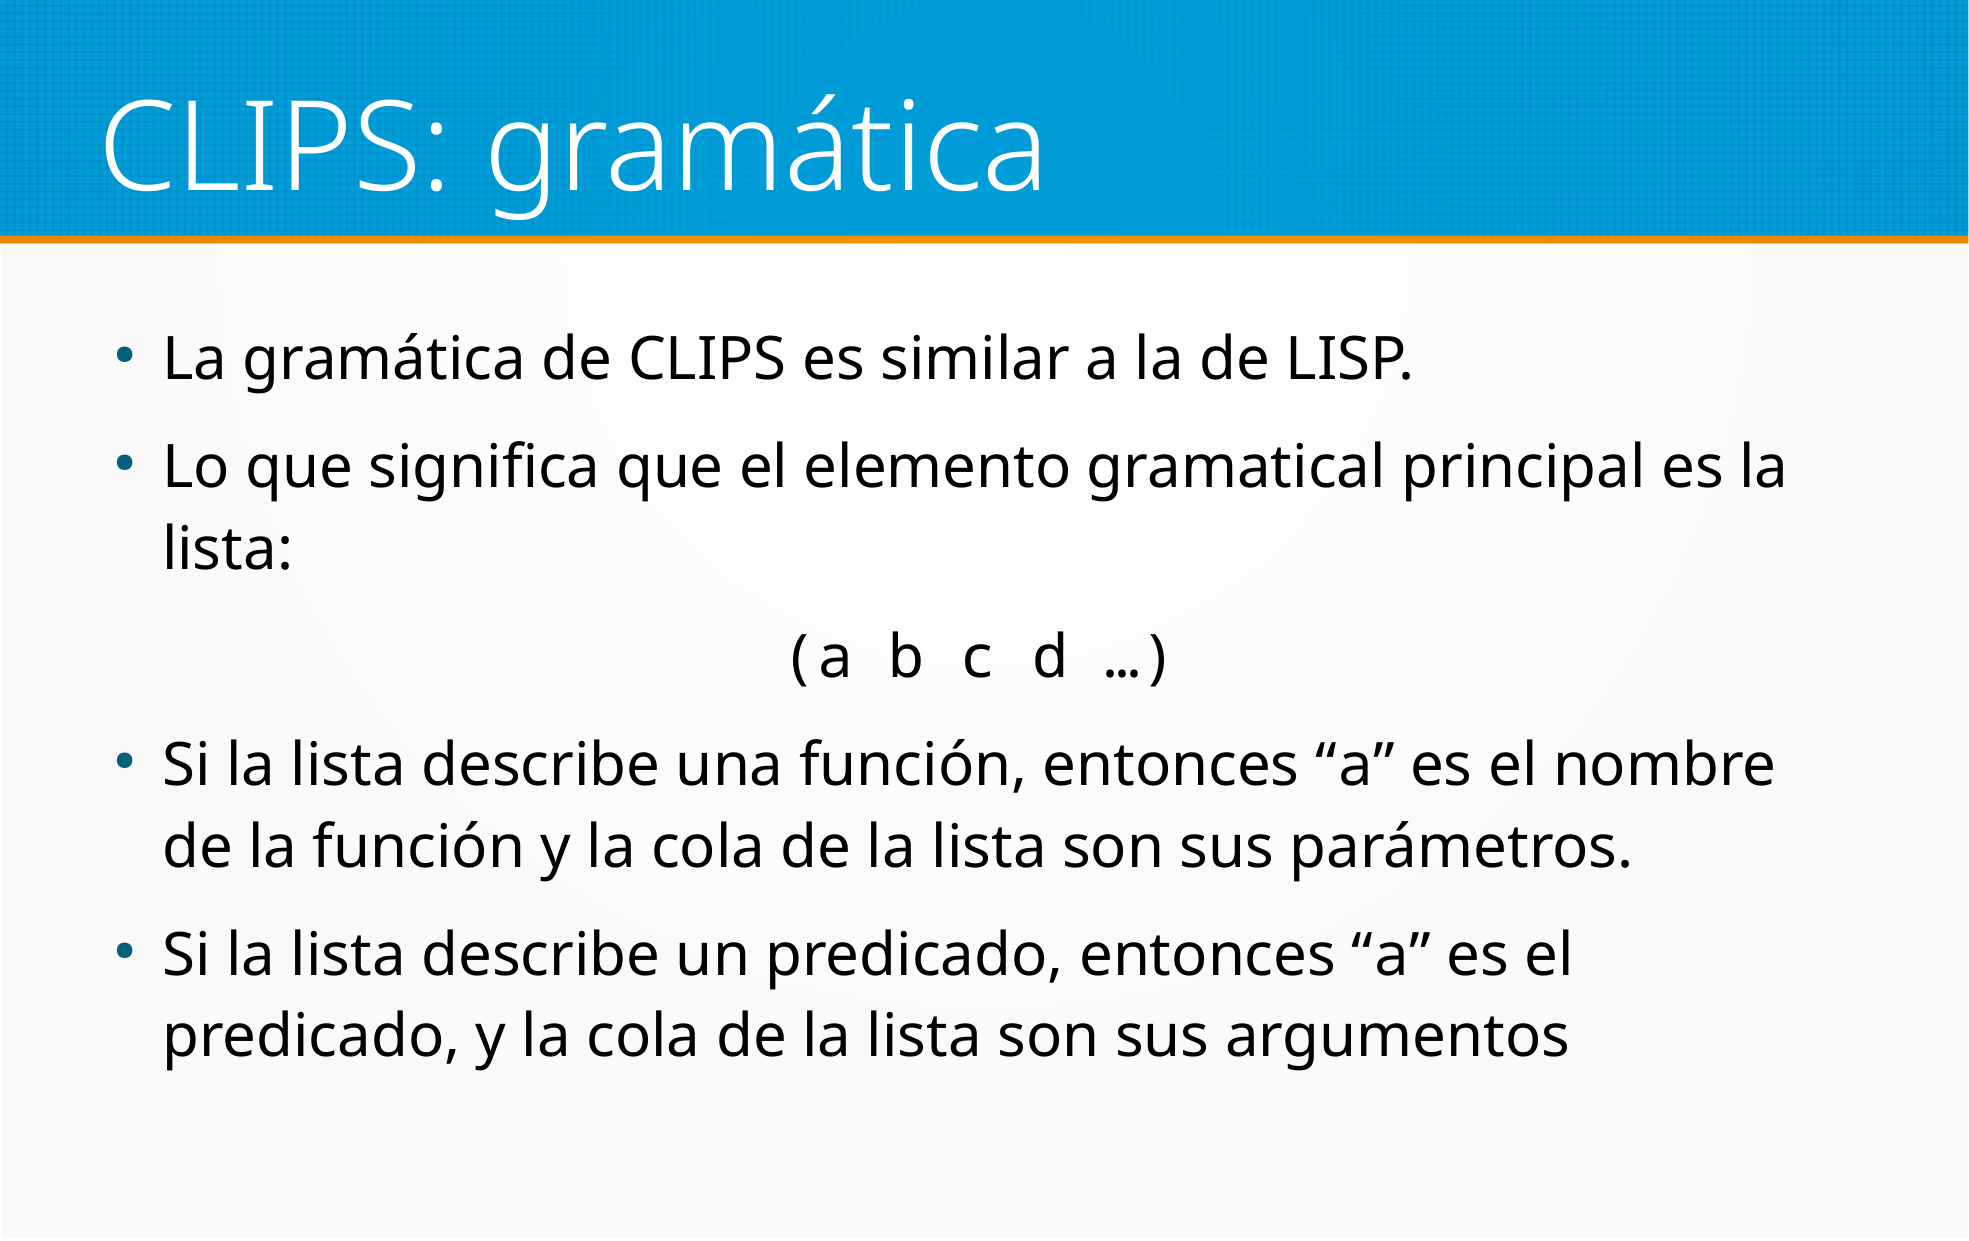

# CLIPS: gramática
La gramática de CLIPS es similar a la de LISP.
Lo que significa que el elemento gramatical principal es la lista:
(a b c d …)
Si la lista describe una función, entonces “a” es el nombre de la función y la cola de la lista son sus parámetros.
Si la lista describe un predicado, entonces “a” es el predicado, y la cola de la lista son sus argumentos